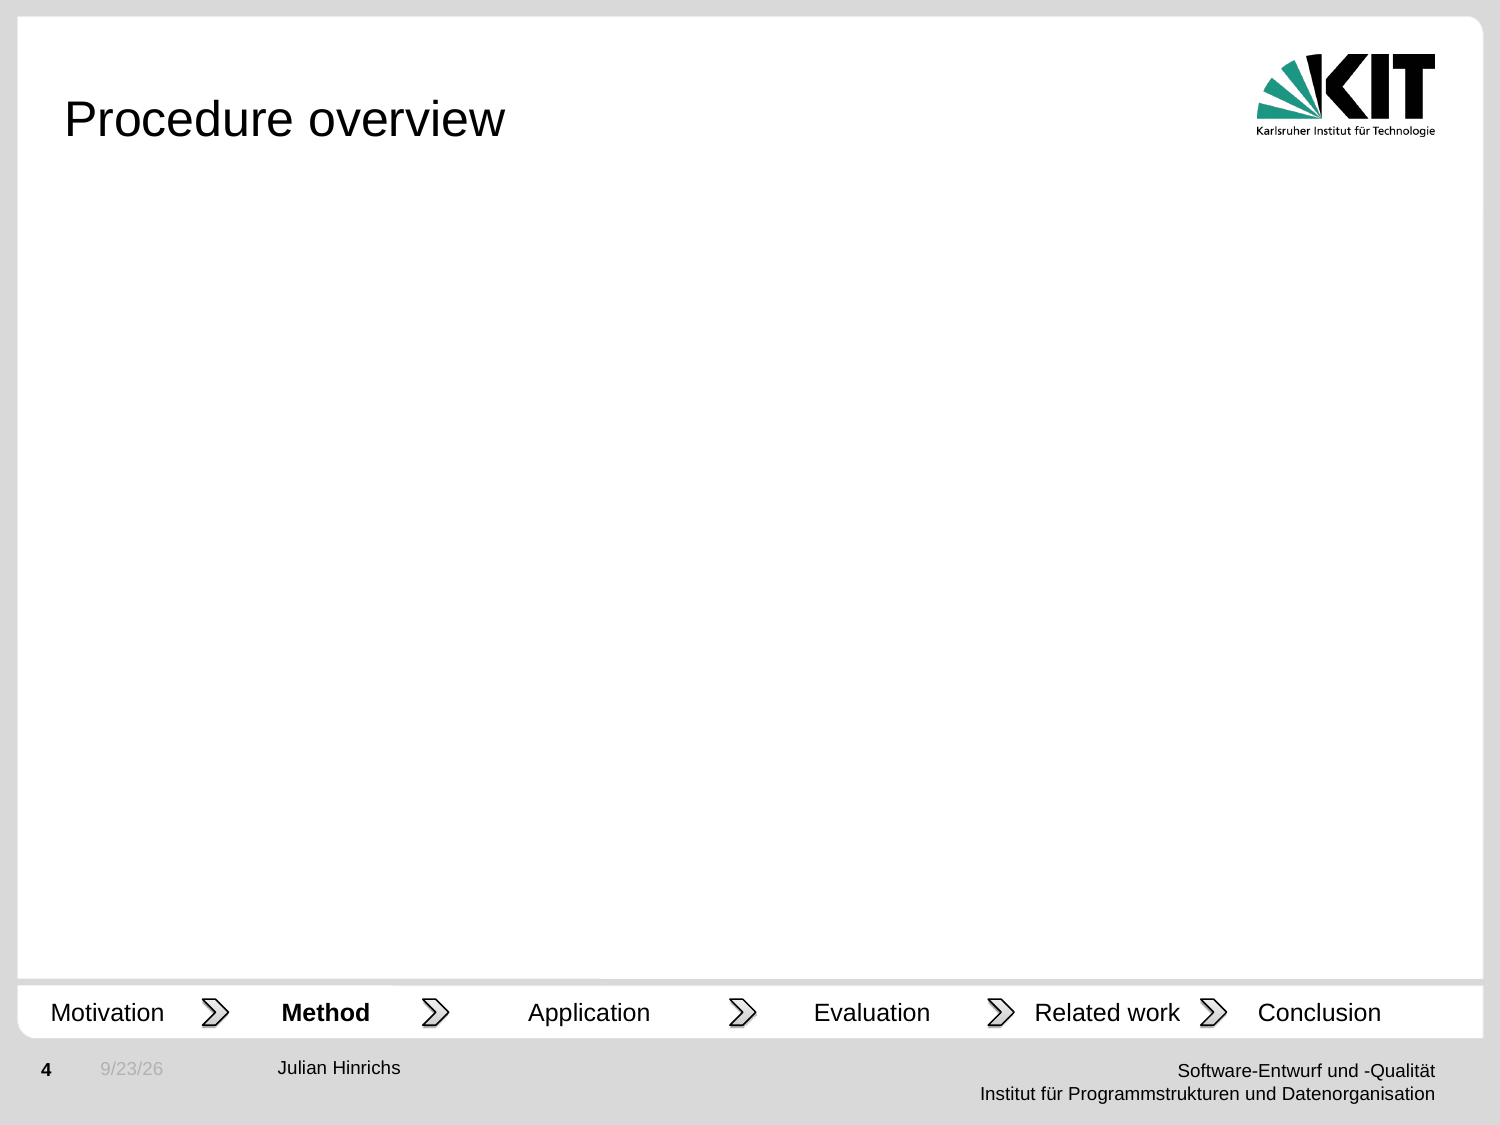

# Procedure overview
Motivation
Method
Application
Evaluation
Related work
Conclusion